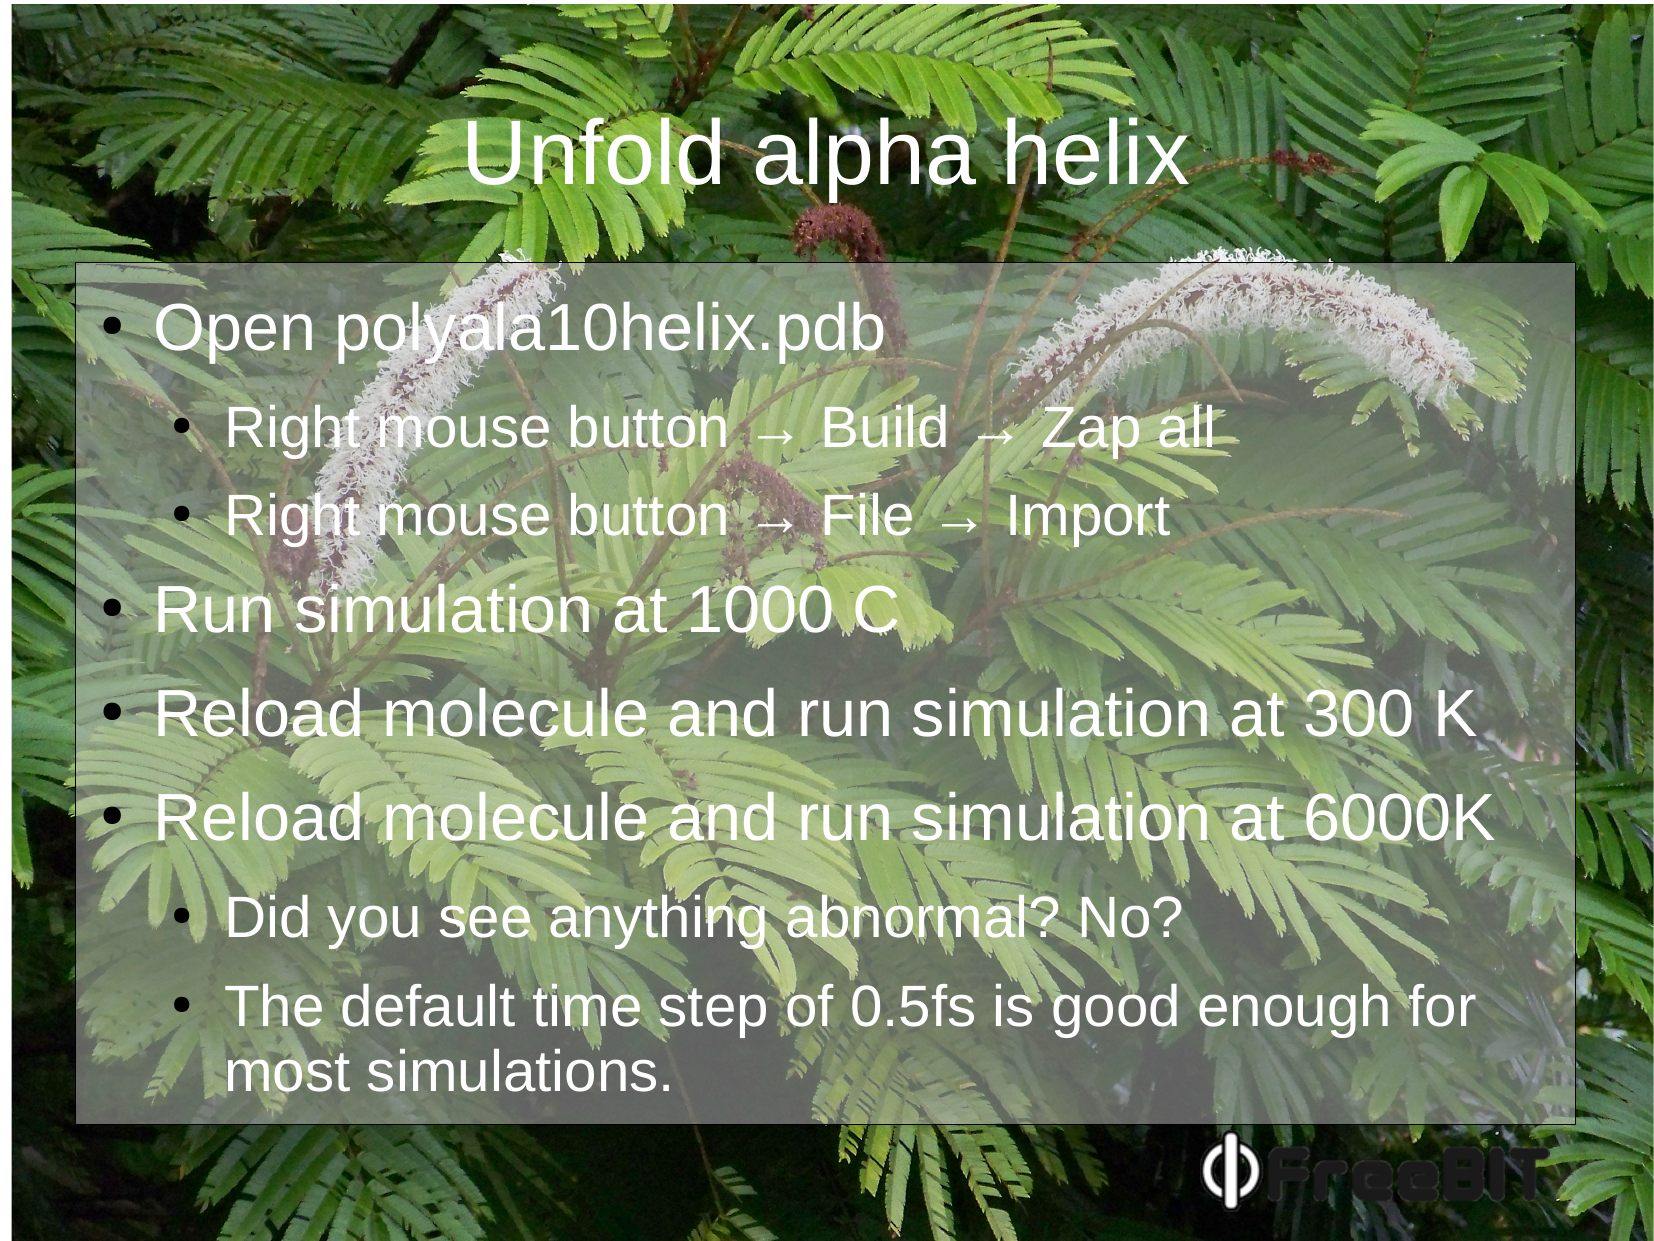

# Unfold alpha helix
Open polyala10helix.pdb
Right mouse button → Build → Zap all
Right mouse button → File → Import
Run simulation at 1000 C
Reload molecule and run simulation at 300 K
Reload molecule and run simulation at 6000K
Did you see anything abnormal? No?
The default time step of 0.5fs is good enough for most simulations.